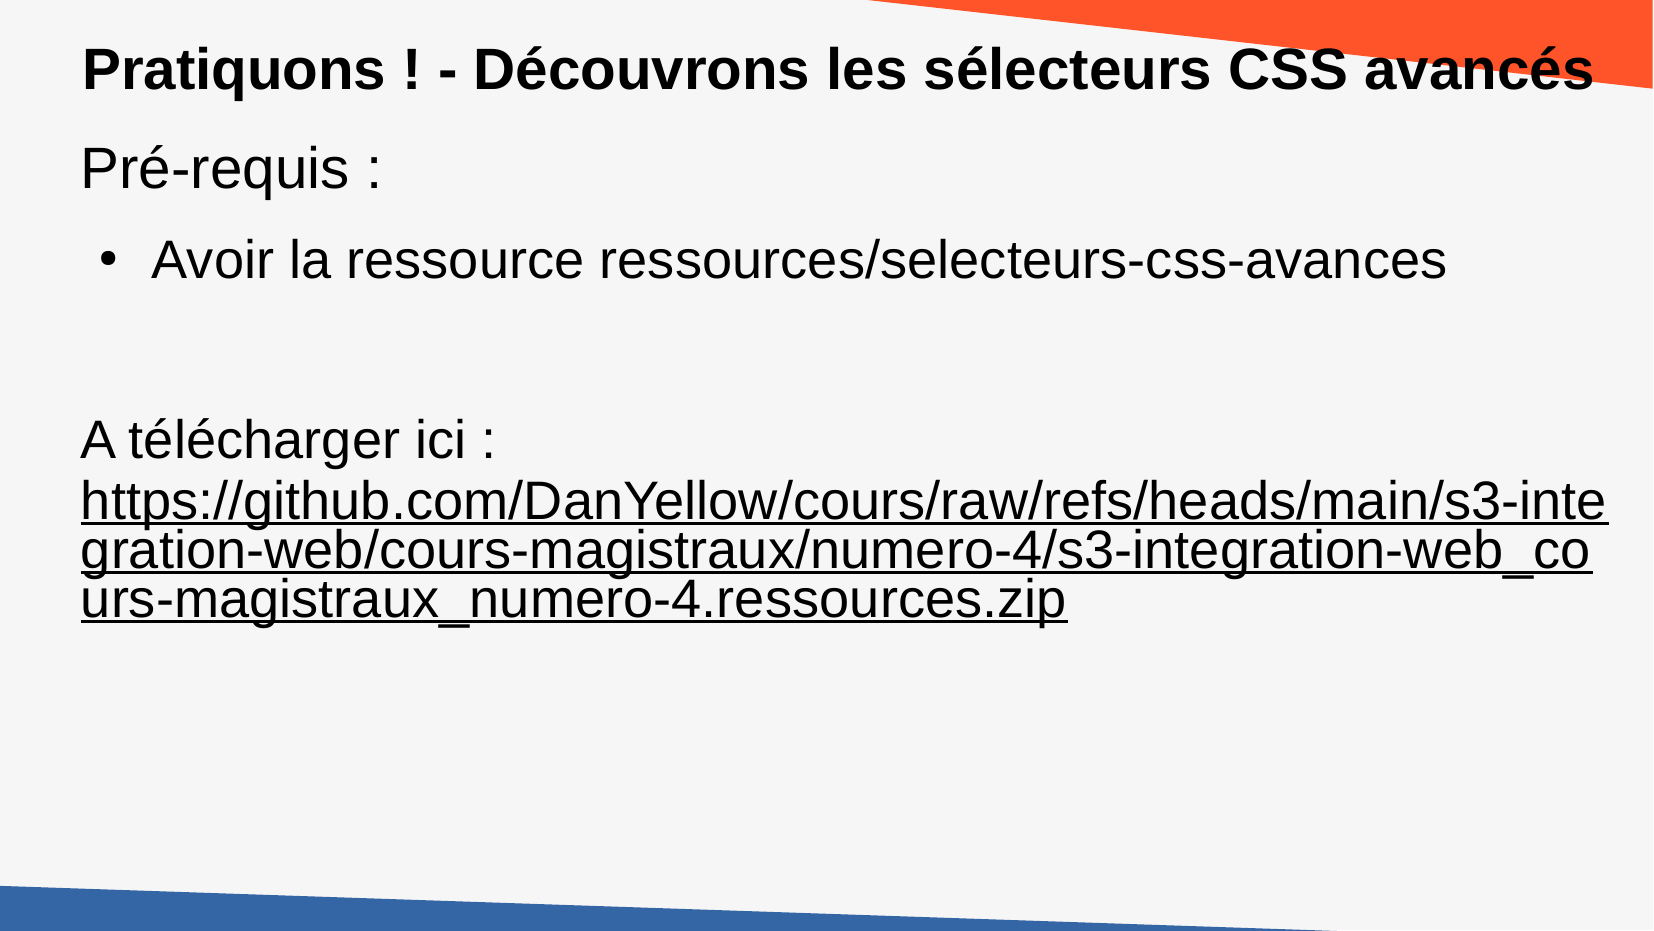

# Pratiquons ! - Découvrons les sélecteurs CSS avancés
Pré-requis :
Avoir la ressource ressources/selecteurs-css-avances
A télécharger ici : https://github.com/DanYellow/cours/raw/refs/heads/main/s3-integration-web/cours-magistraux/numero-4/s3-integration-web_cours-magistraux_numero-4.ressources.zip